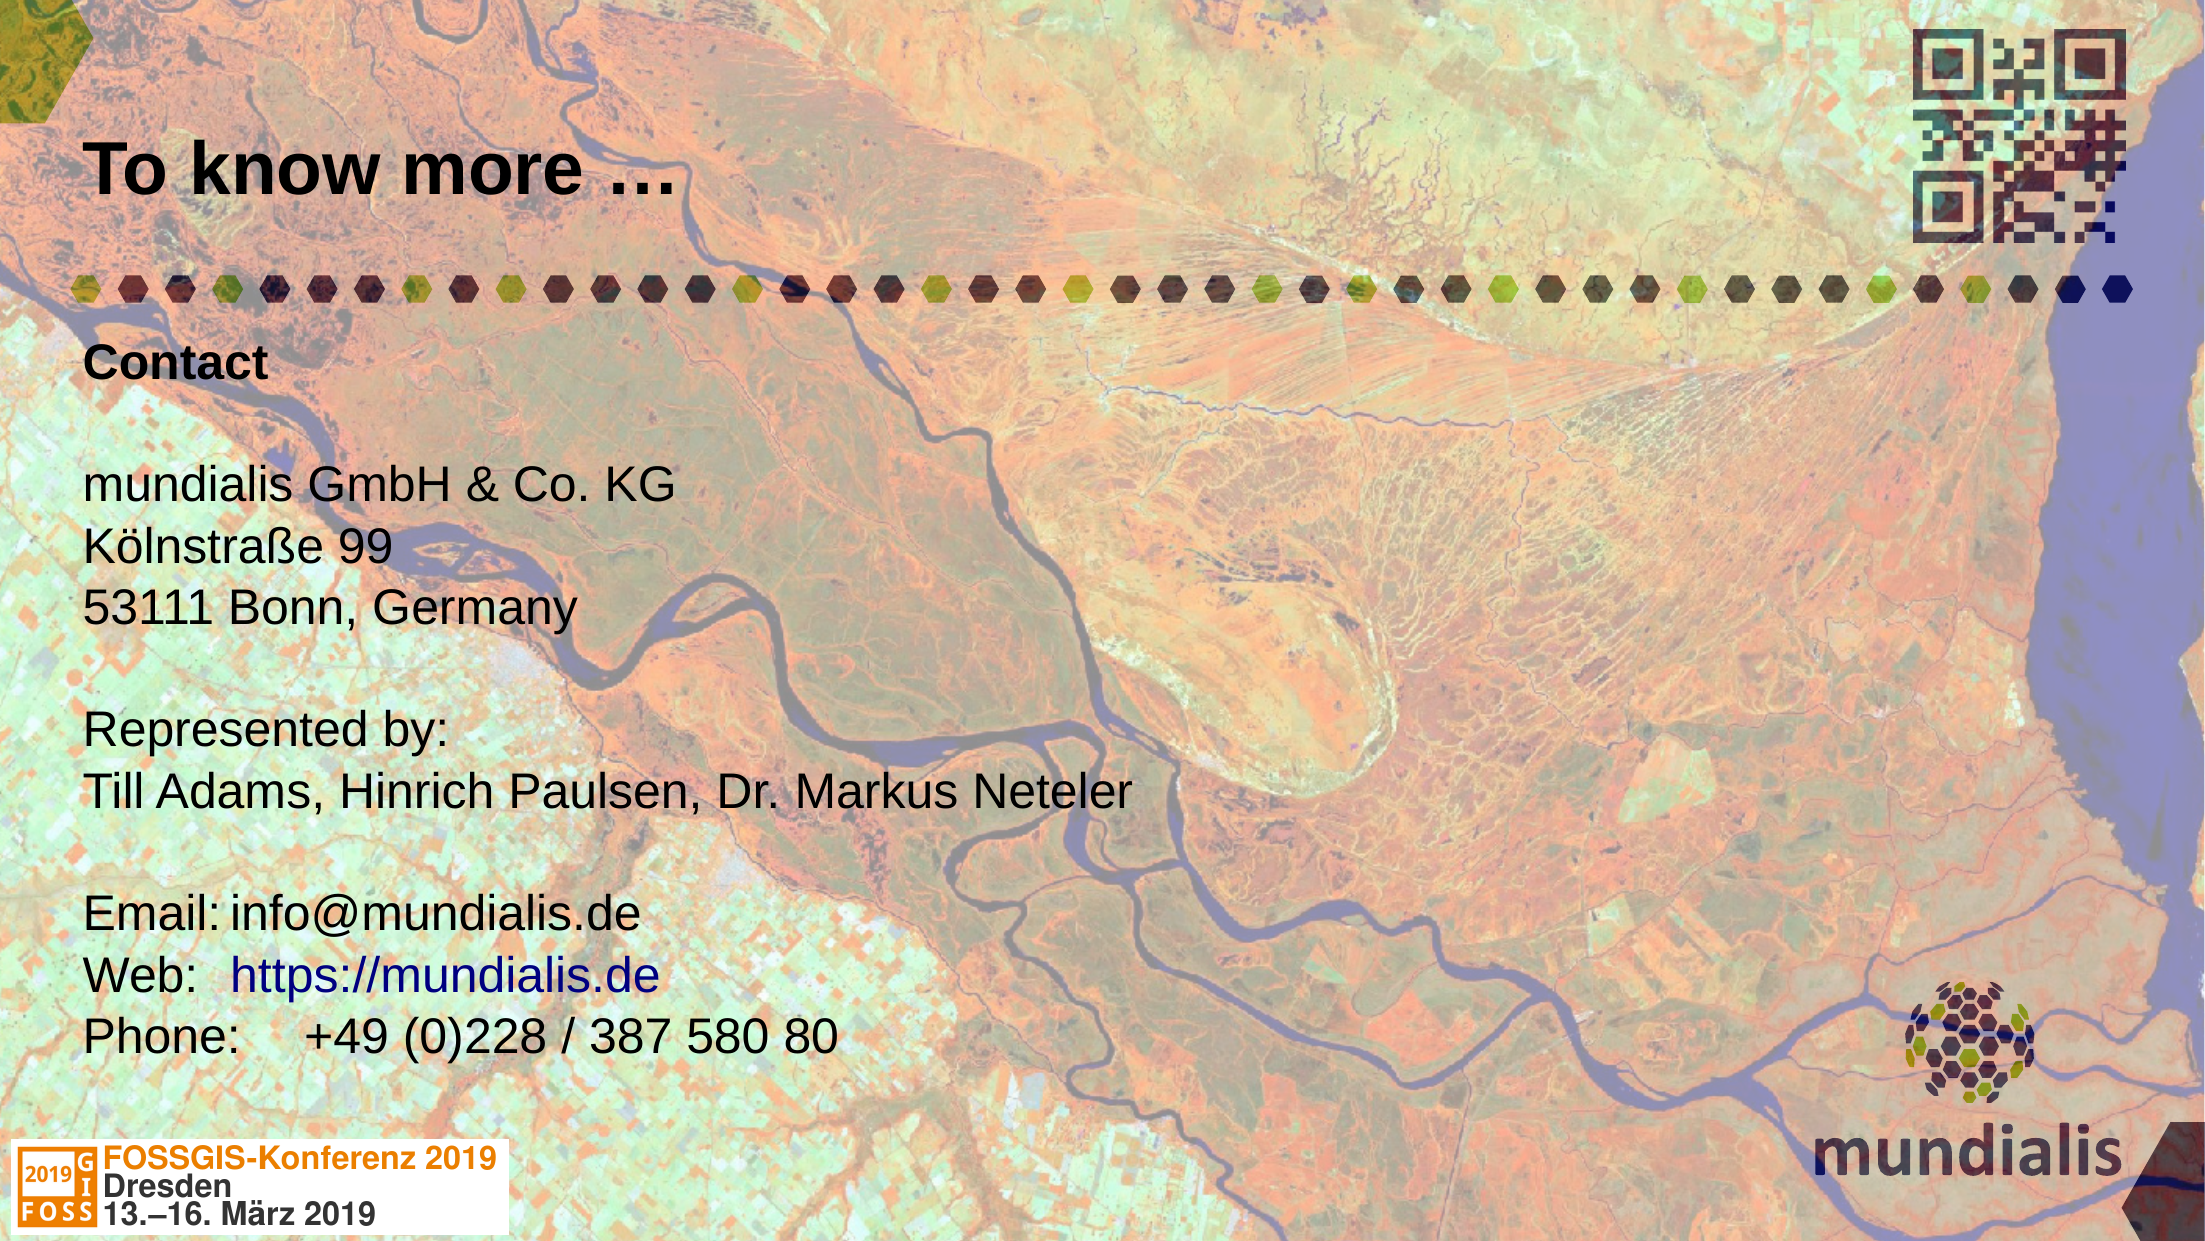

# To know more …
Contact
mundialis GmbH & Co. KG
Kölnstraße 99
53111 Bonn, Germany
Represented by:
Till Adams, Hinrich Paulsen, Dr. Markus Neteler
Email:	info@mundialis.de
Web:	https://mundialis.de
Phone:	+49 (0)228 / 387 580 80